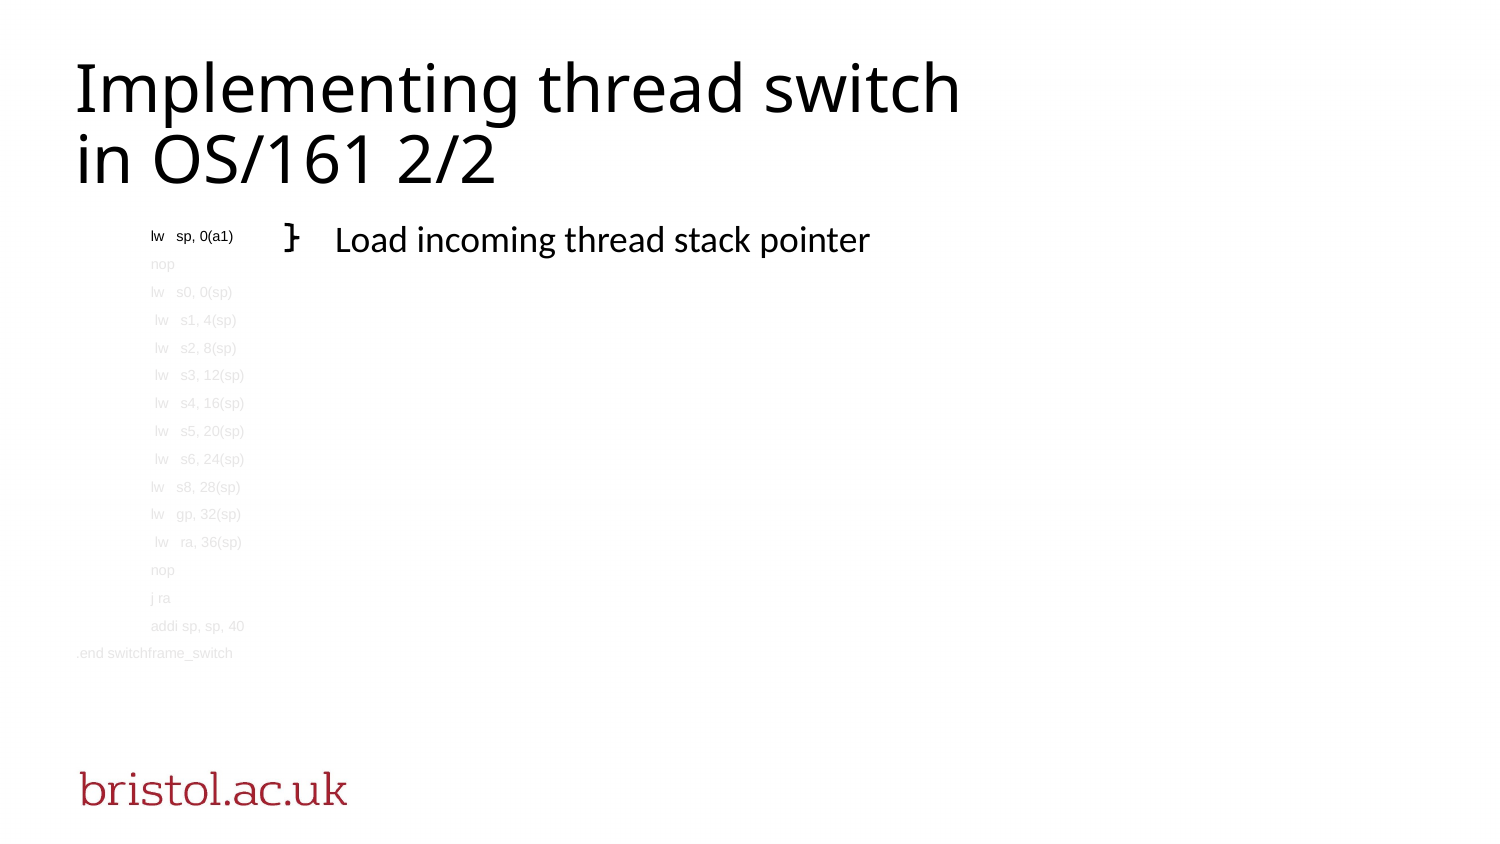

# Implementing thread switch in OS/161 2/2
Load incoming thread stack pointer
	lw sp, 0(a1)
 	nop
	lw s0, 0(sp)
 	 lw s1, 4(sp)
 	 lw s2, 8(sp)
 	 lw s3, 12(sp)
 	 lw s4, 16(sp)
 	 lw s5, 20(sp)
 	 lw s6, 24(sp)
 	lw s8, 28(sp)
 	lw gp, 32(sp)
 	 lw ra, 36(sp)
 	nop
	j ra
 	addi sp, sp, 40
.end switchframe_switch